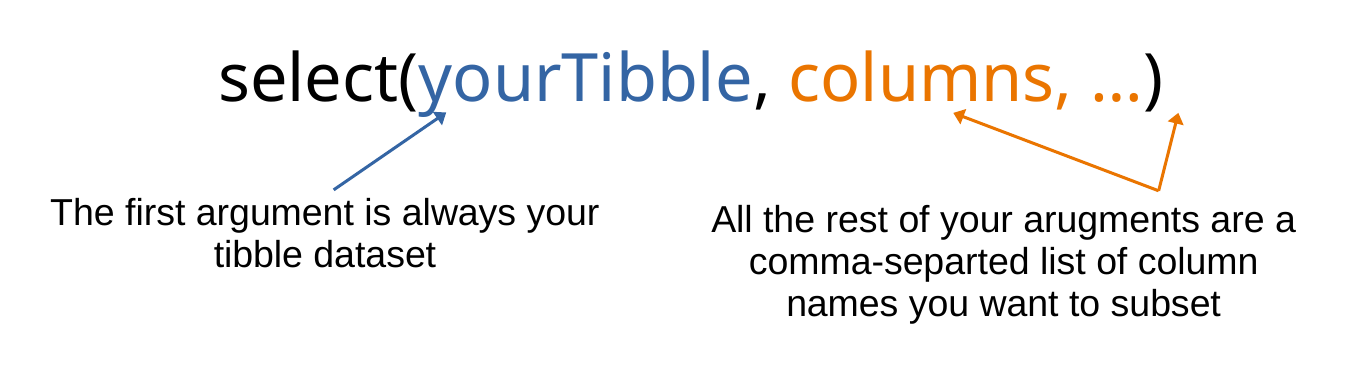

# select(yourTibble, columns, …)
The first argument is always your tibble dataset
All the rest of your arugments are a comma-separted list of column names you want to subset